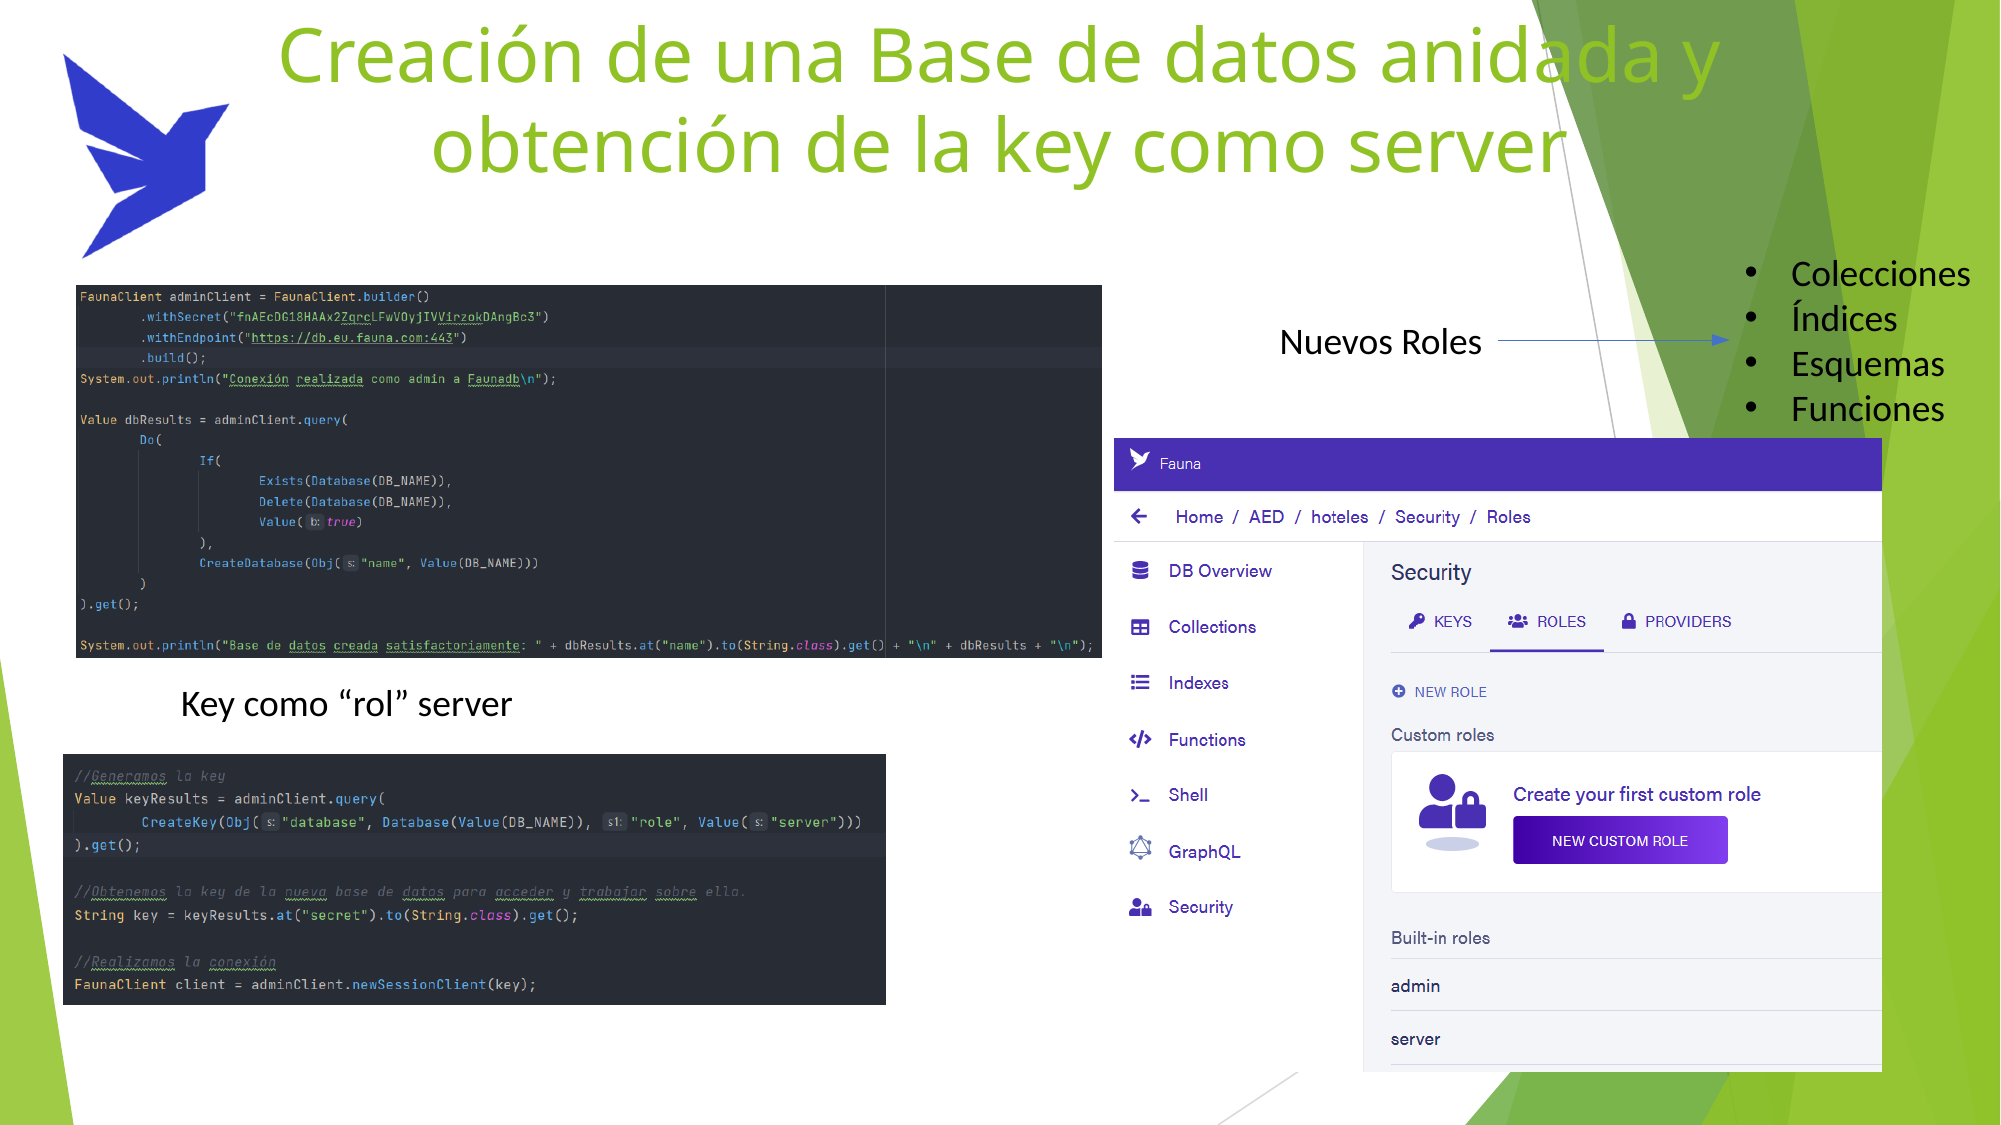

# Creación de una Base de datos anidada y obtención de la key como server
Colecciones
Índices
Esquemas
Funciones
Nuevos Roles
Key como “rol” server